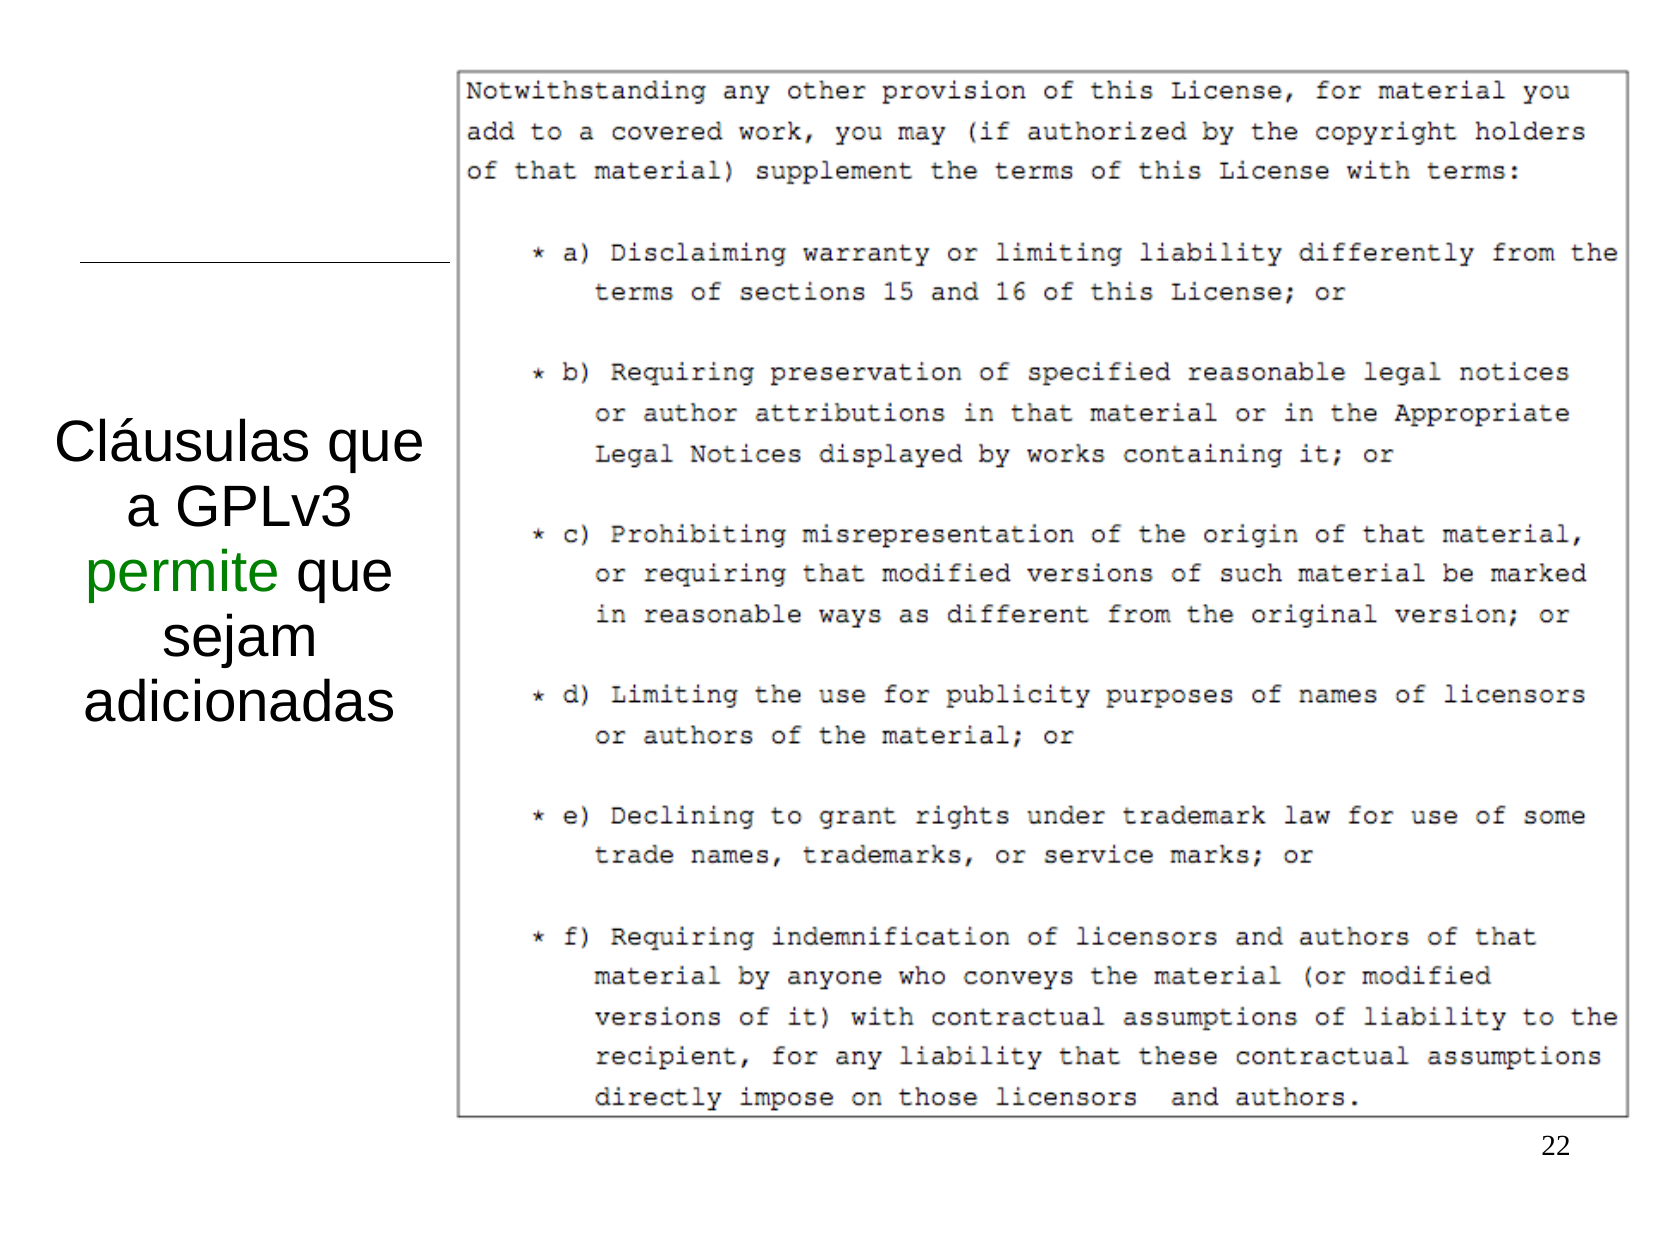

# Cláusulas que a GPLv3 permite que sejam adicionadas
22